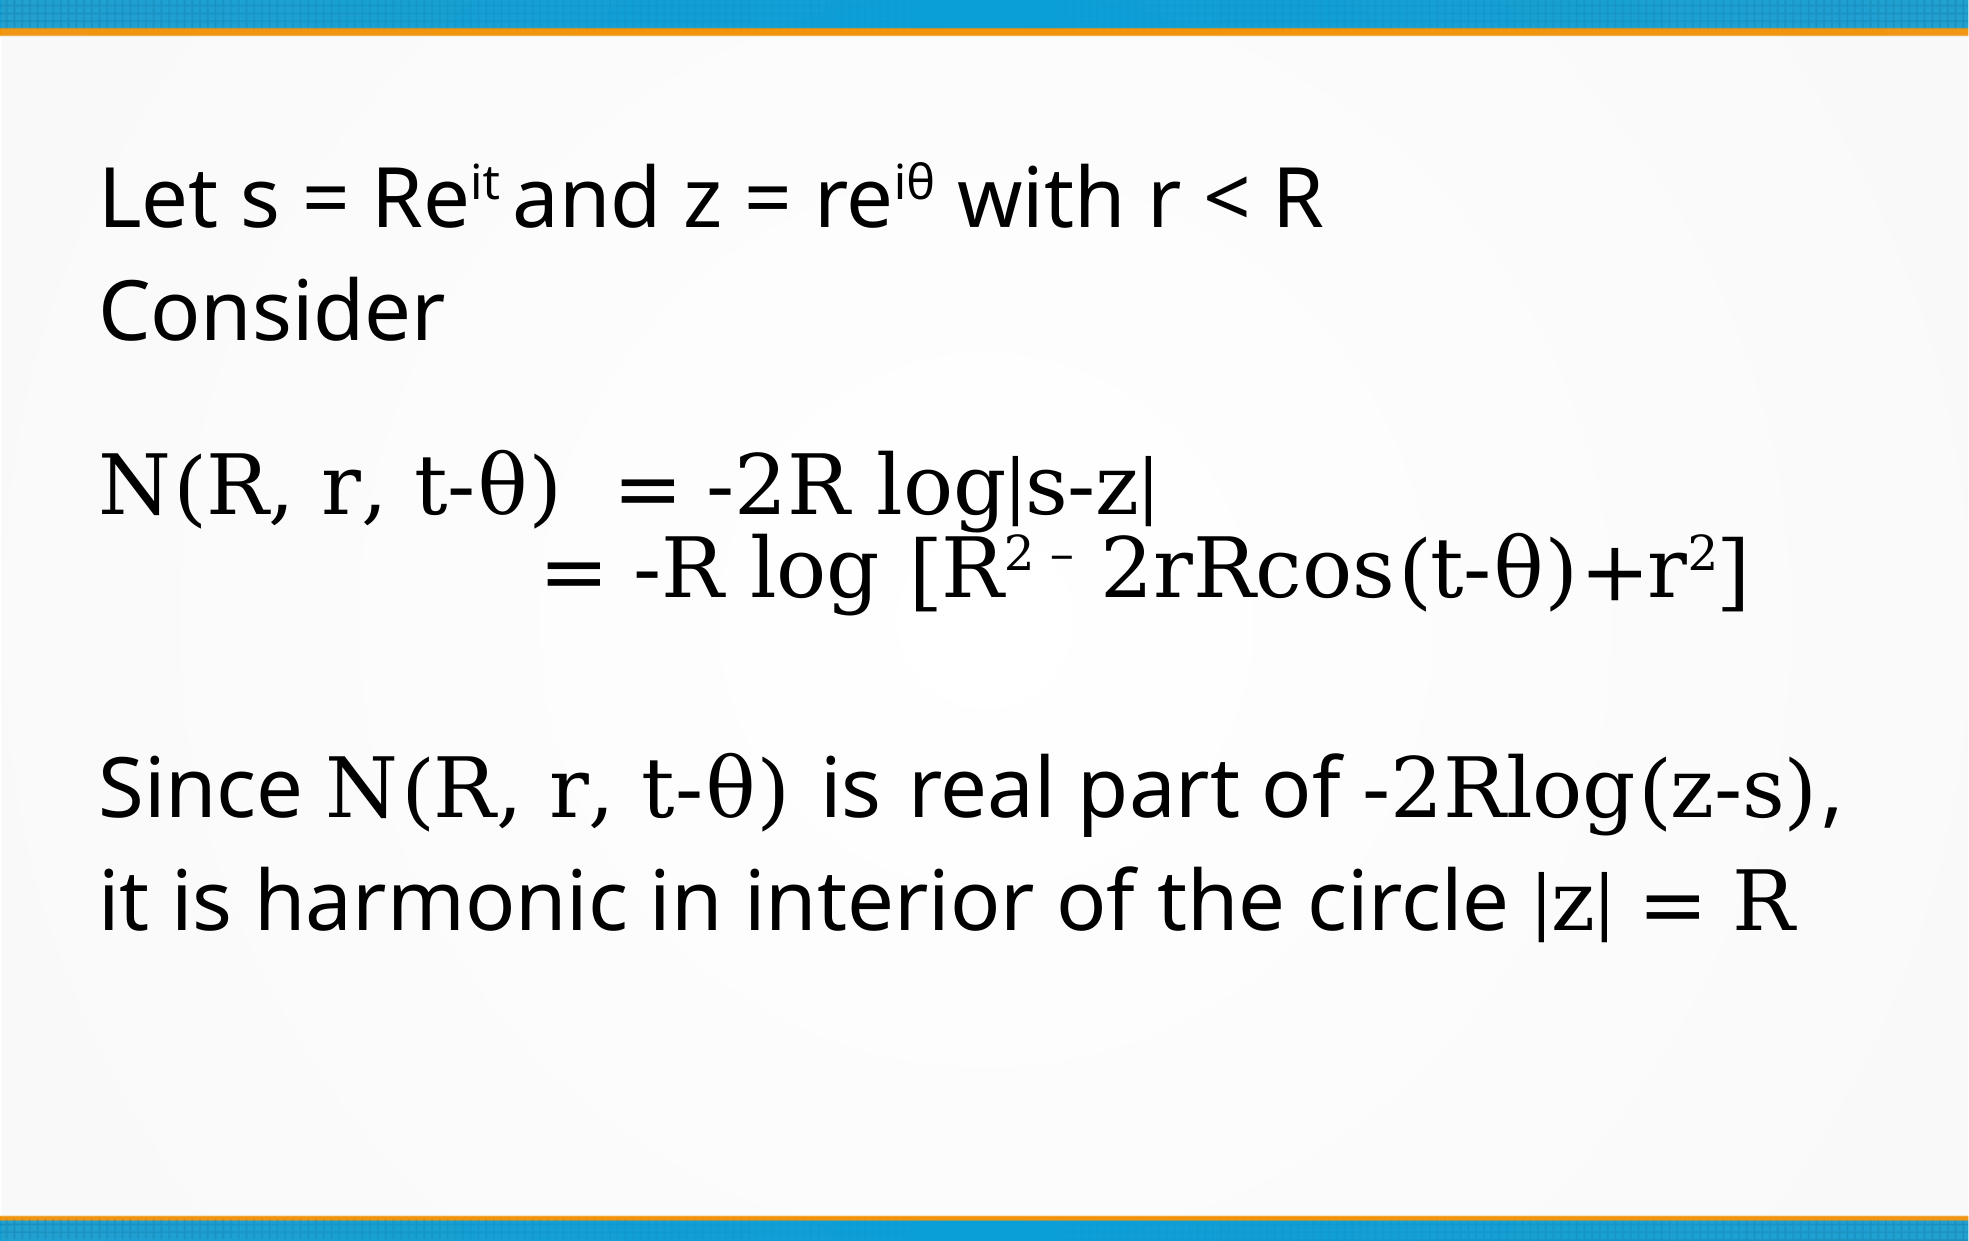

# Let s = Reit and z = reiθ with r < R
Consider
N(R, r, t-θ)	= -2R log|s-z|
						= -R log [R2 – 2rRcos(t-θ)+r2]
Since N(R, r, t-θ) is real part of -2Rlog(z-s), it is harmonic in interior of the circle |z| = R